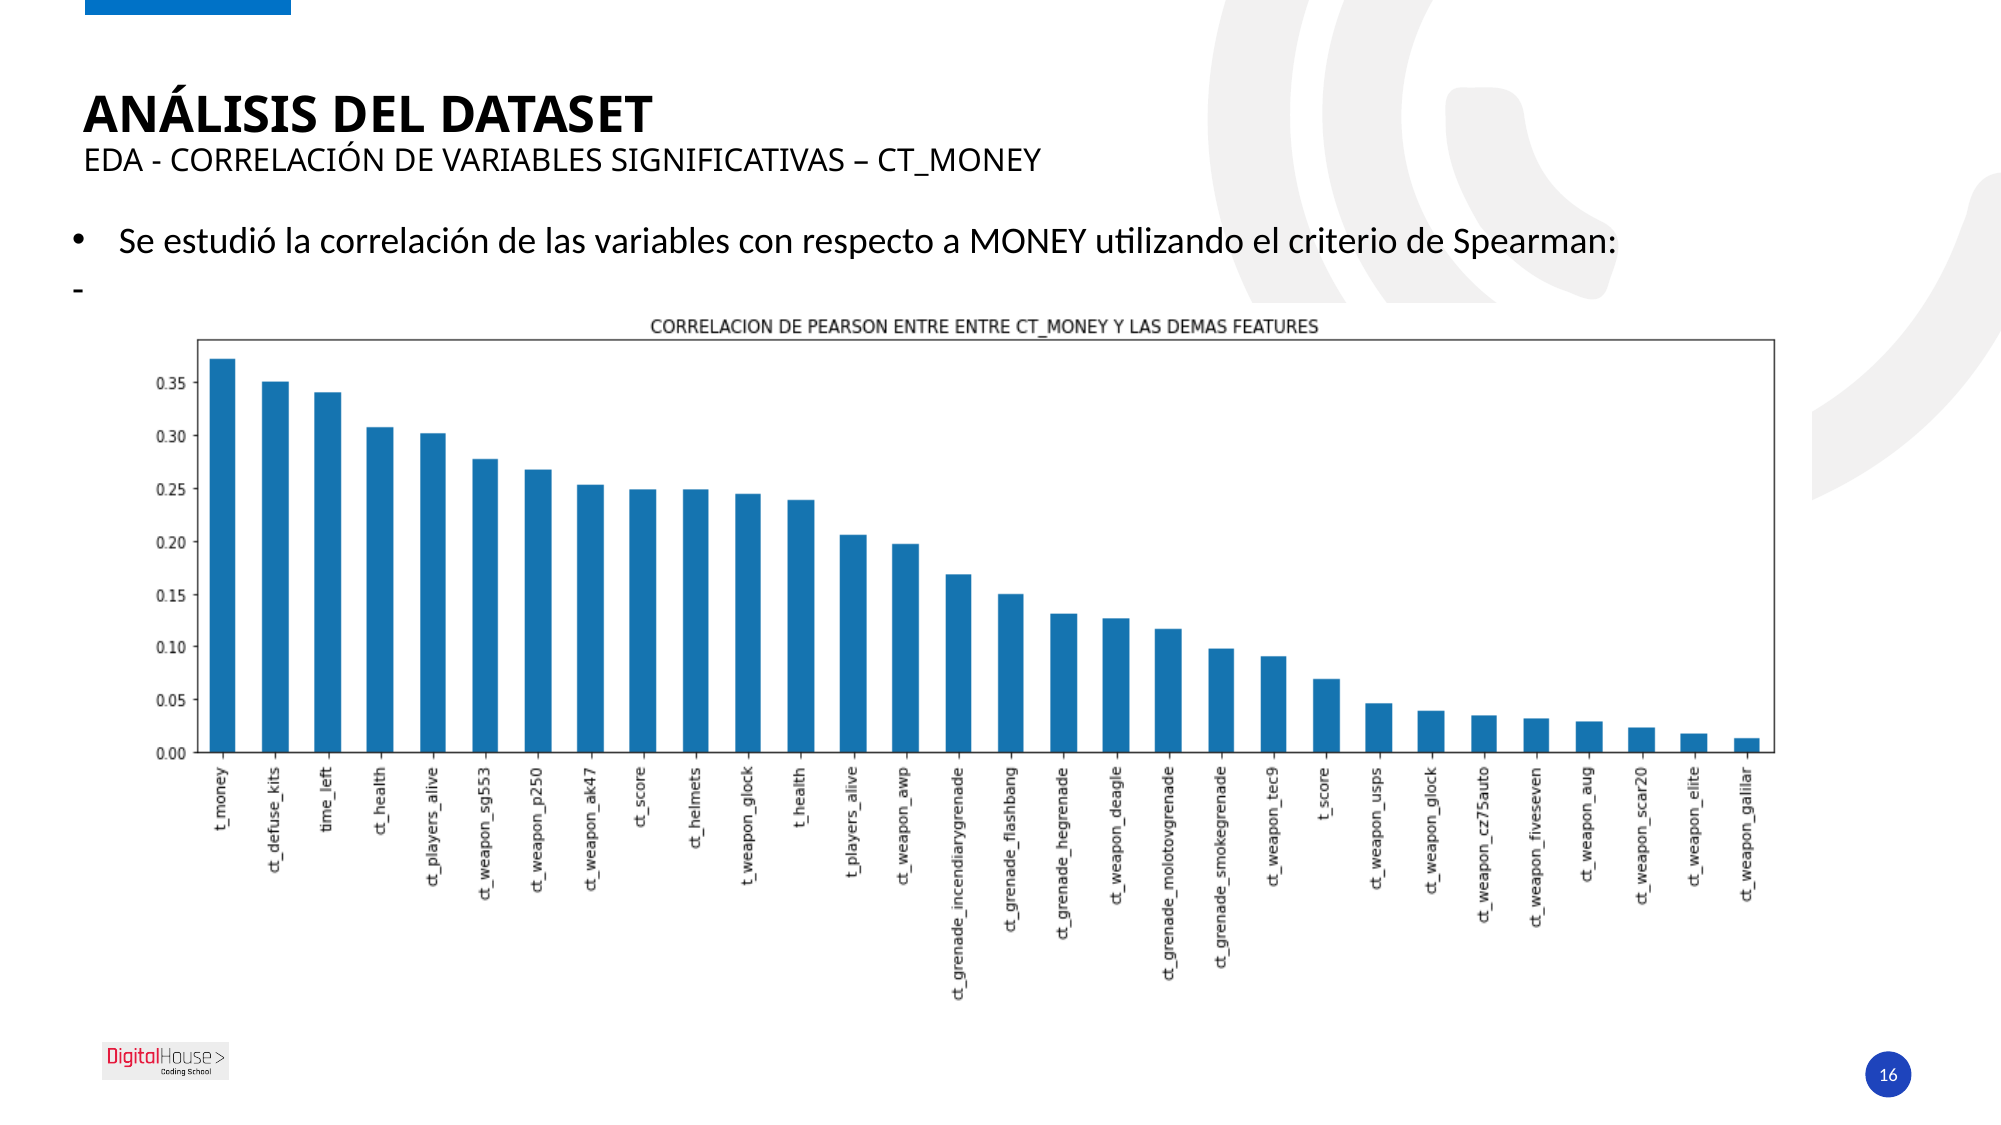

# ANÁLISIS DEL DATASET EDA - CORRELACIÓN DE VARIABLES SIGNIFICATIVAS – CT_MONEY
Se estudió la correlación de las variables con respecto a MONEY utilizando el criterio de Spearman: